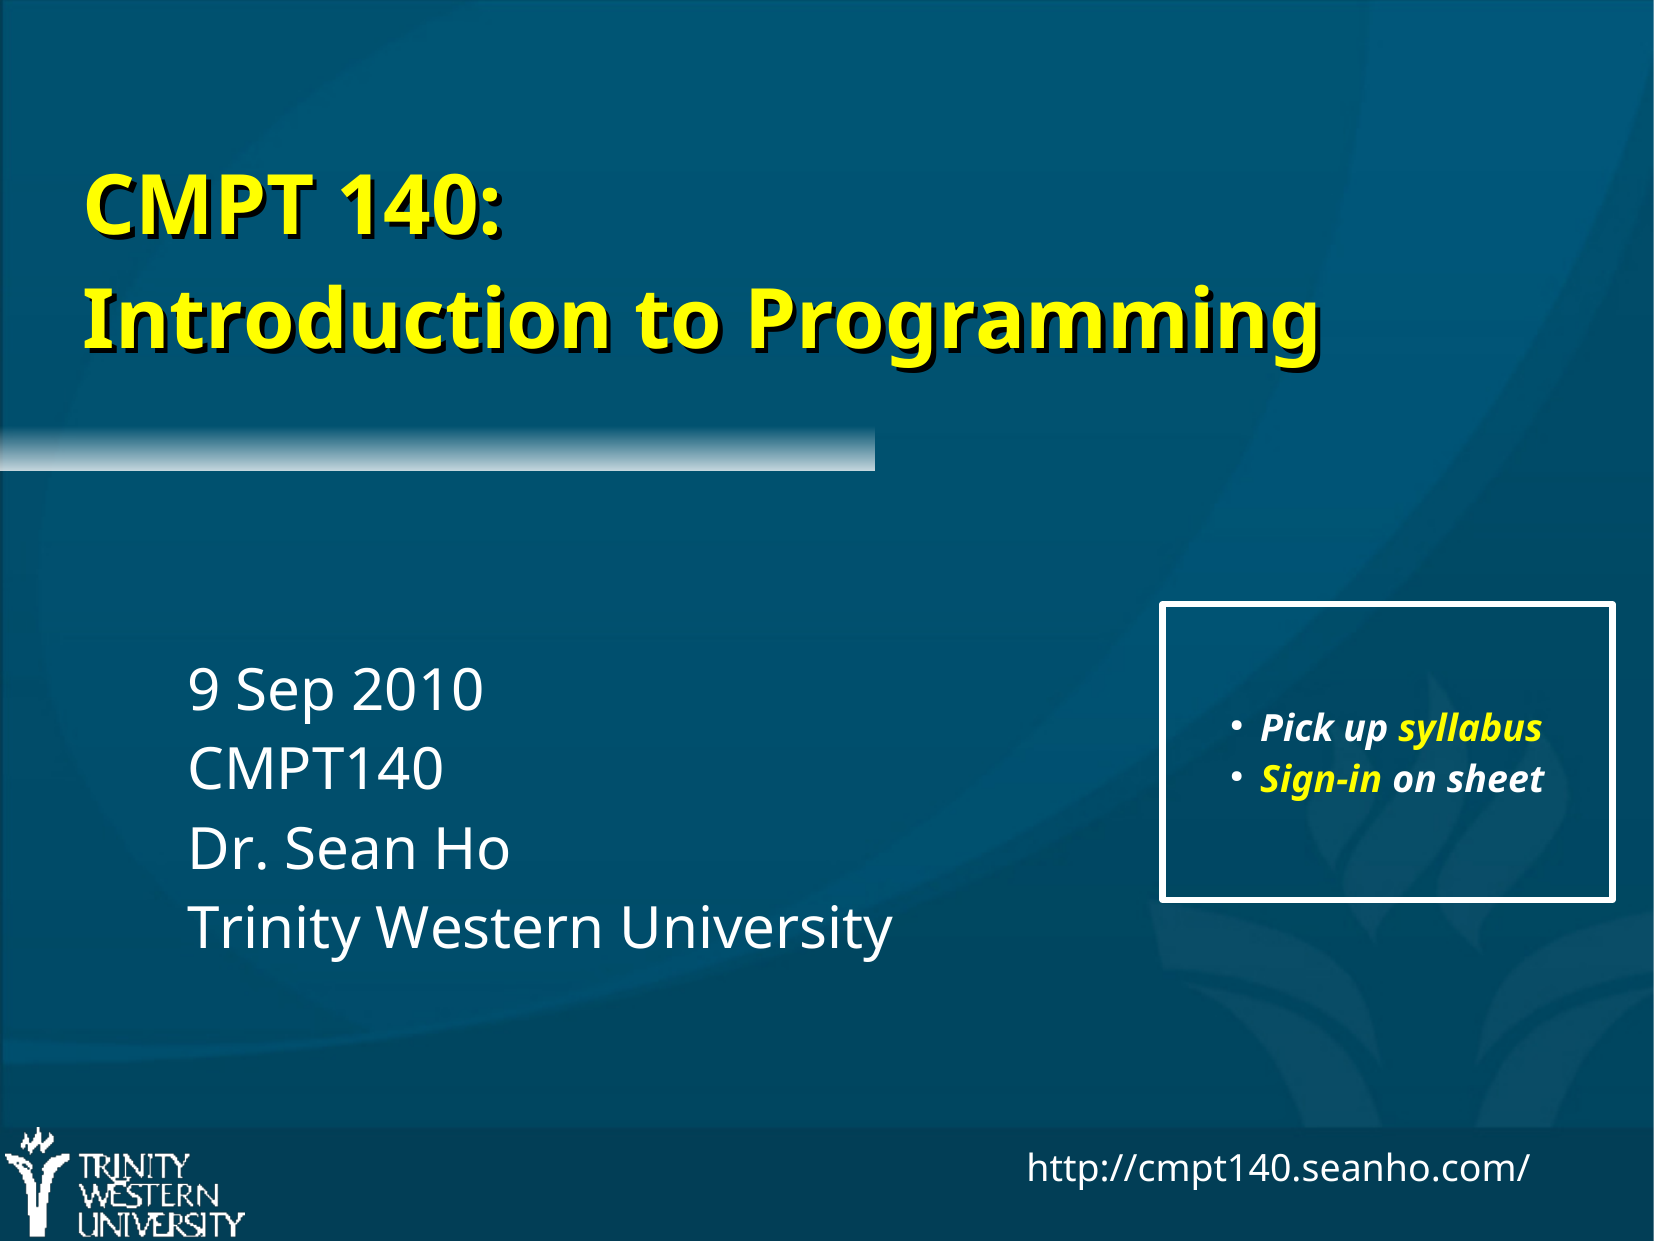

# CMPT 140: Introduction to Programming
9 Sep 2010
CMPT140
Dr. Sean Ho
Trinity Western University
Pick up syllabus
Sign-in on sheet
http://cmpt140.seanho.com/